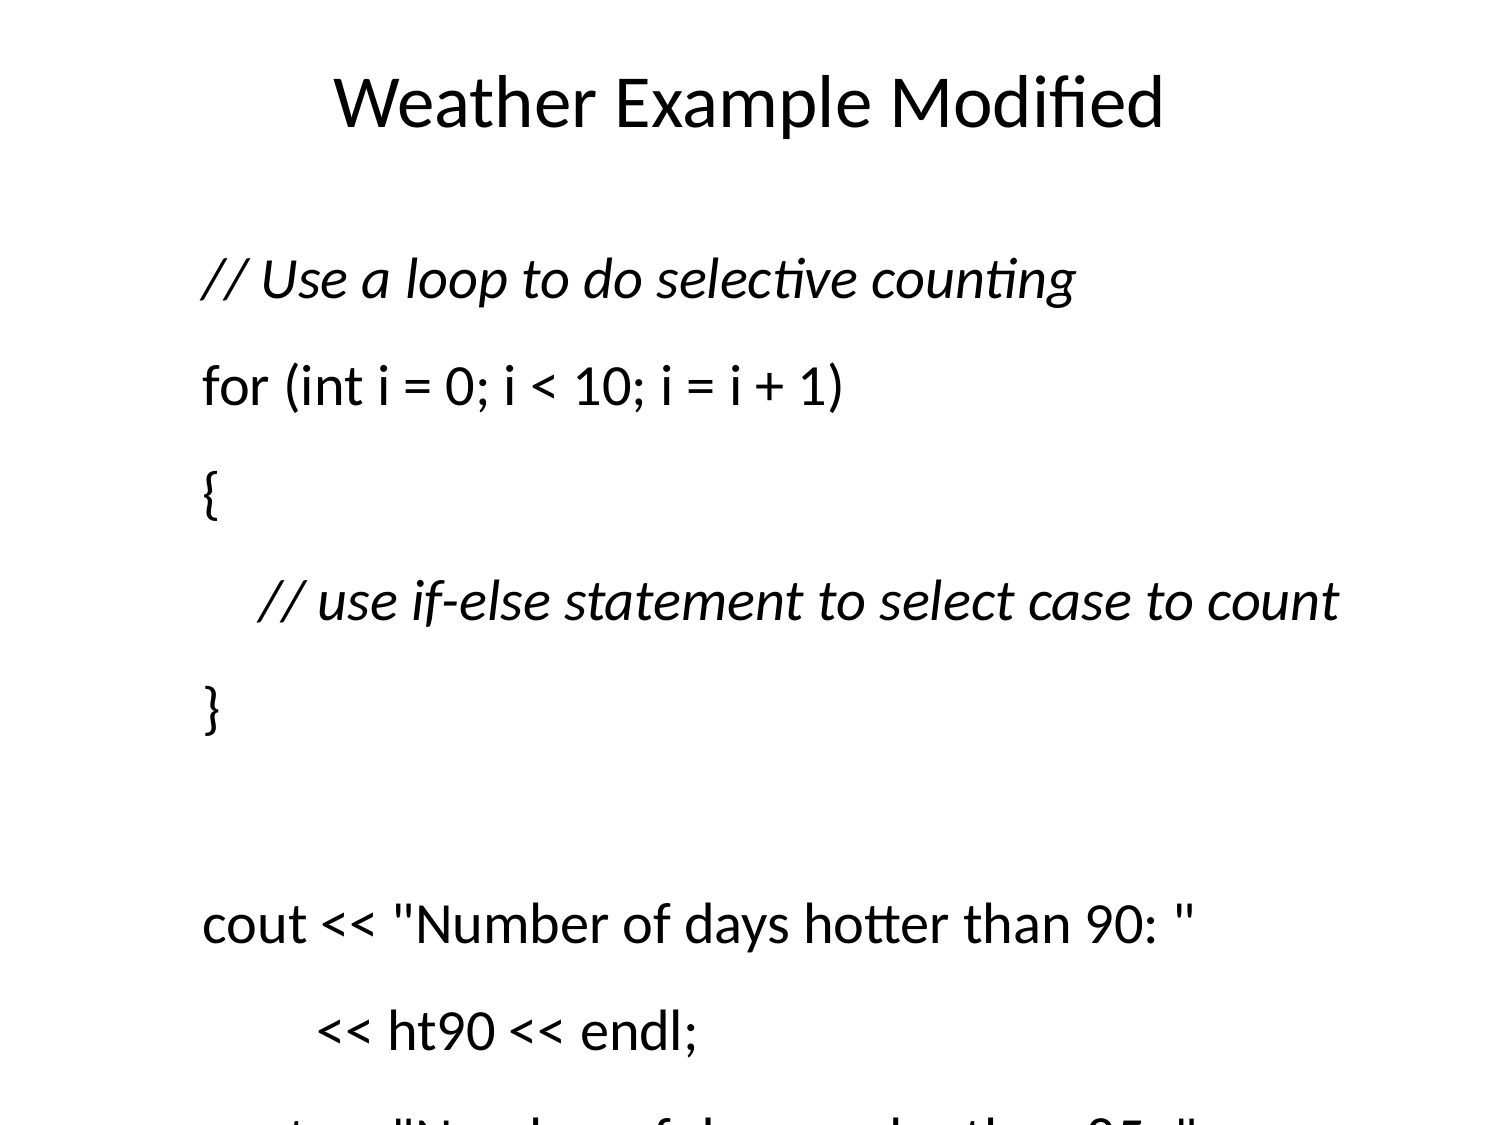

# Weather Example Modified
		// Use a loop to do selective counting
		for (int i = 0; i < 10; i = i + 1)
		{
			// use if-else statement to select case to count
		}
		cout << "Number of days hotter than 90: "
				<< ht90 << endl;
		cout << "Number of days cooler than 85: "
				<< ct85 << endl;